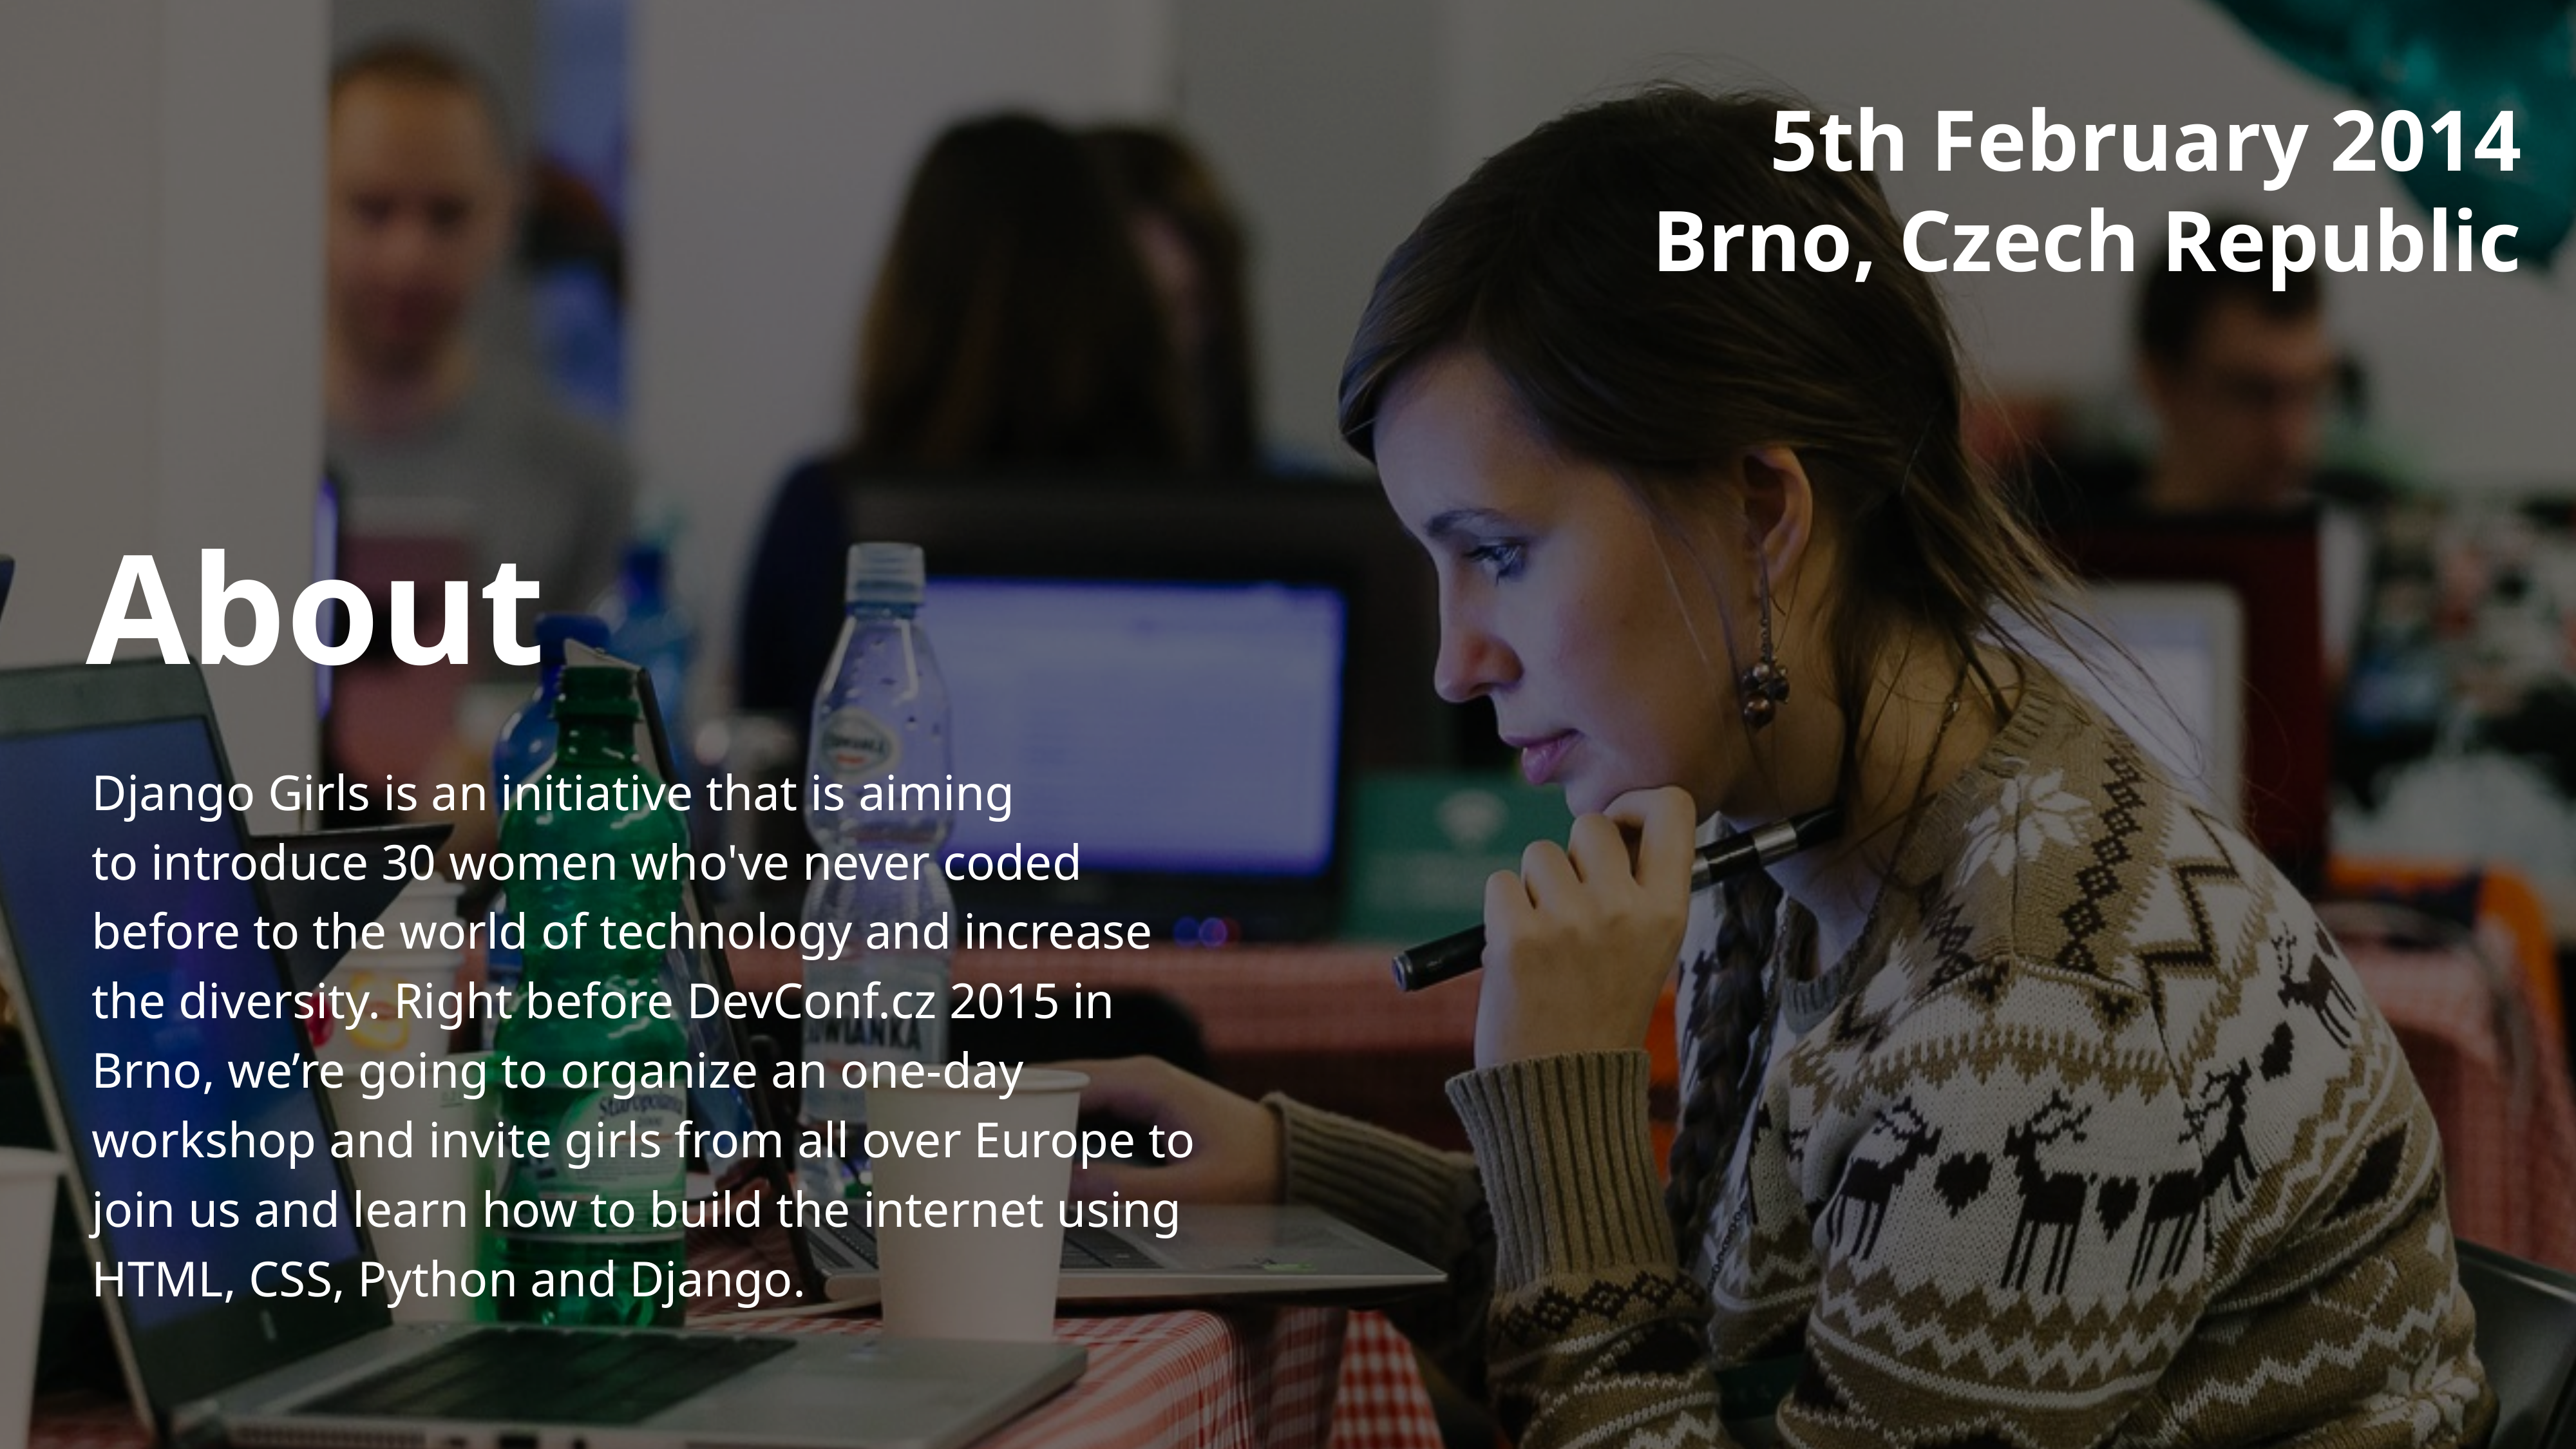

5th February 2014
Brno, Czech Republic
# About
Django Girls is an initiative that is aiming
to introduce 30 women who've never coded before to the world of technology and increase the diversity. Right before DevConf.cz 2015 in Brno, we’re going to organize an one-day workshop and invite girls from all over Europe to join us and learn how to build the internet using HTML, CSS, Python and Django.